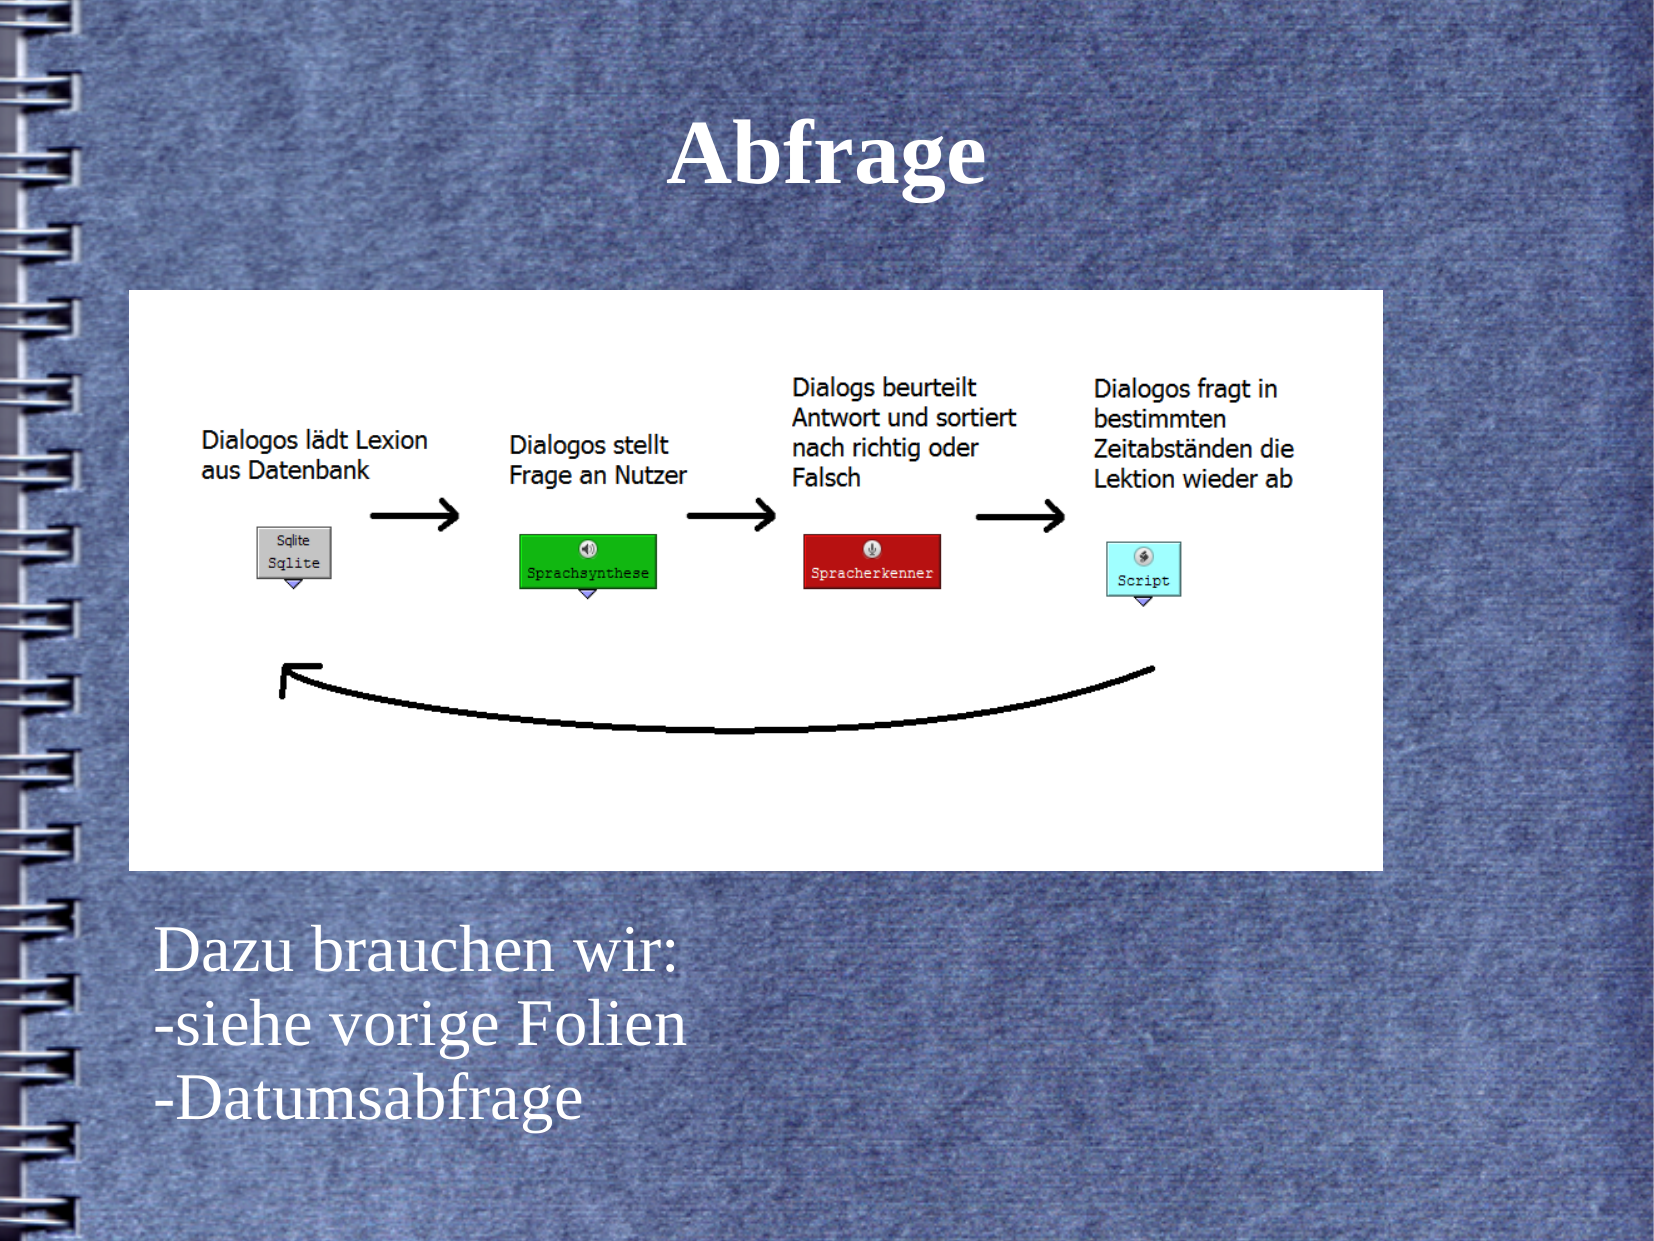

# Abfrage
Dazu brauchen wir:
-siehe vorige Folien
-Datumsabfrage